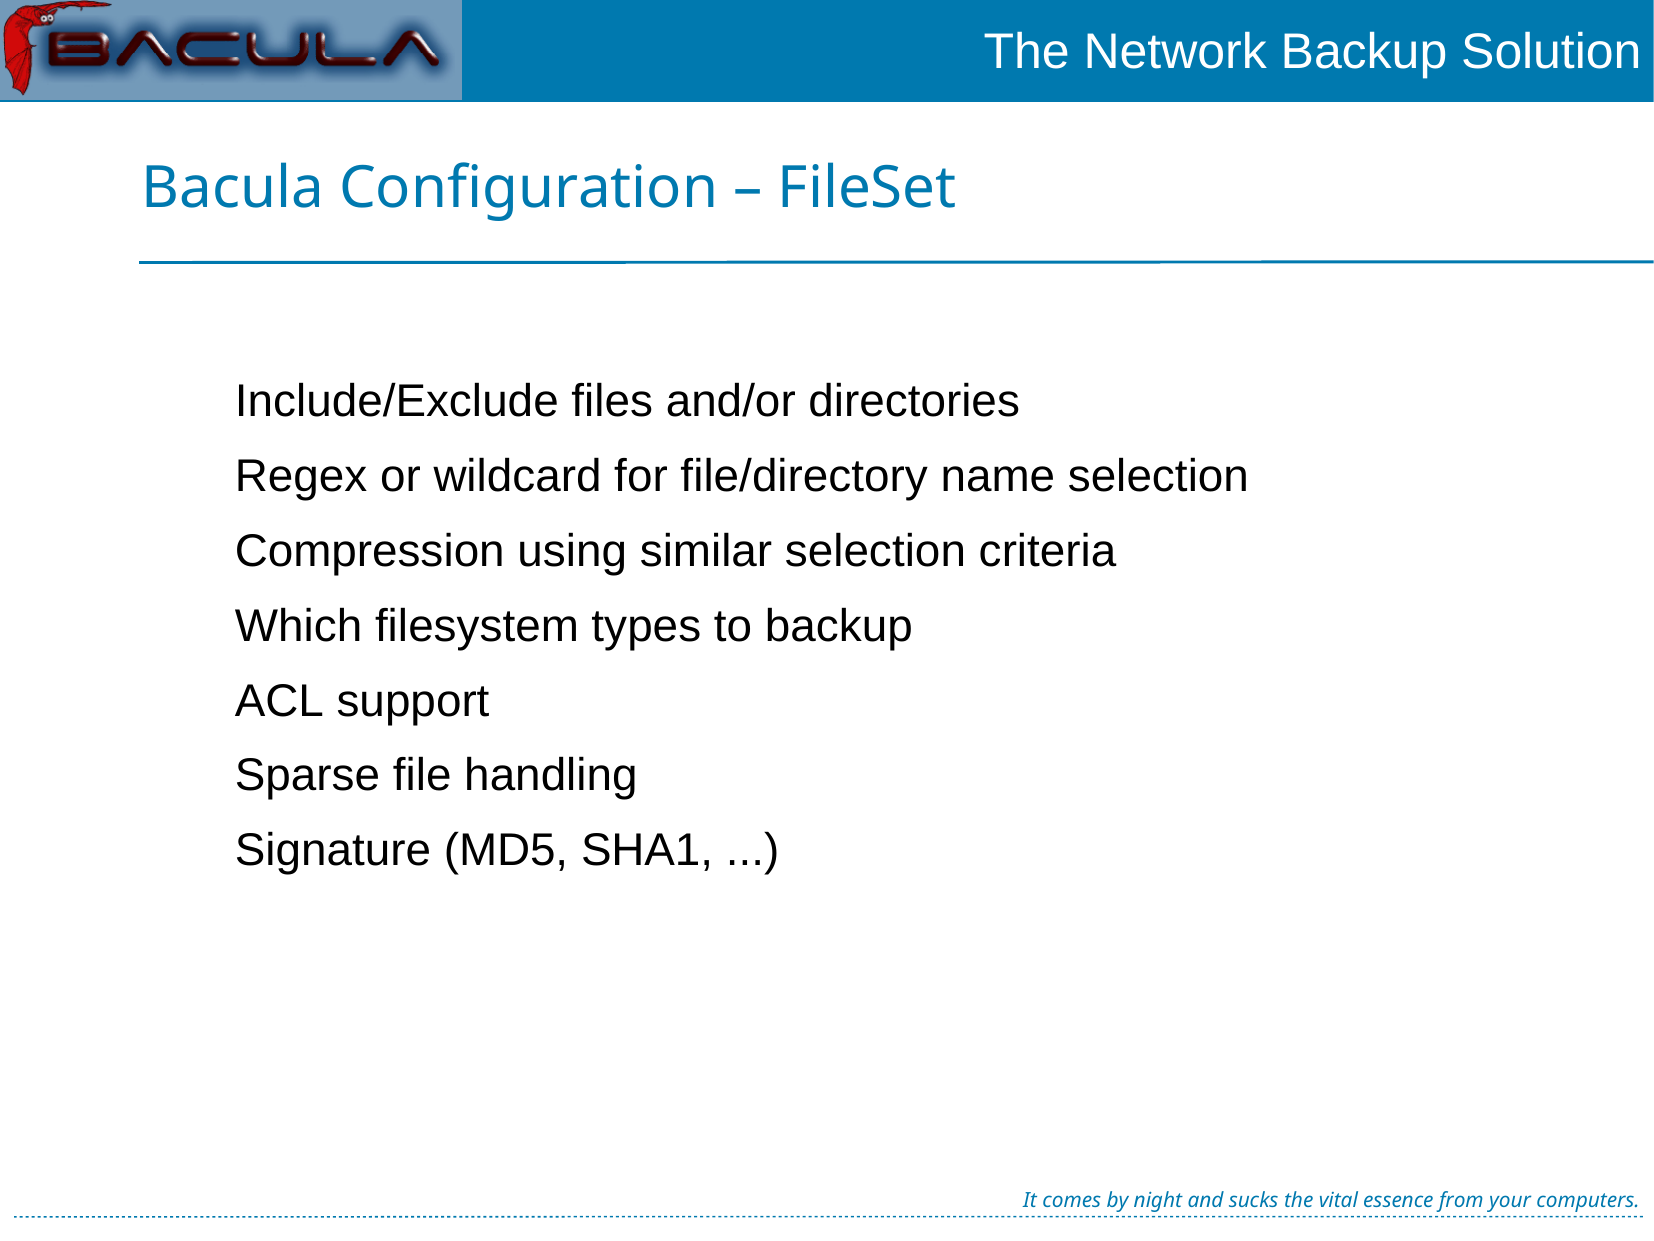

# Bacula Configuration – FileSet
Include/Exclude files and/or directories
Regex or wildcard for file/directory name selection
Compression using similar selection criteria
Which filesystem types to backup
ACL support
Sparse file handling
Signature (MD5, SHA1, ...)